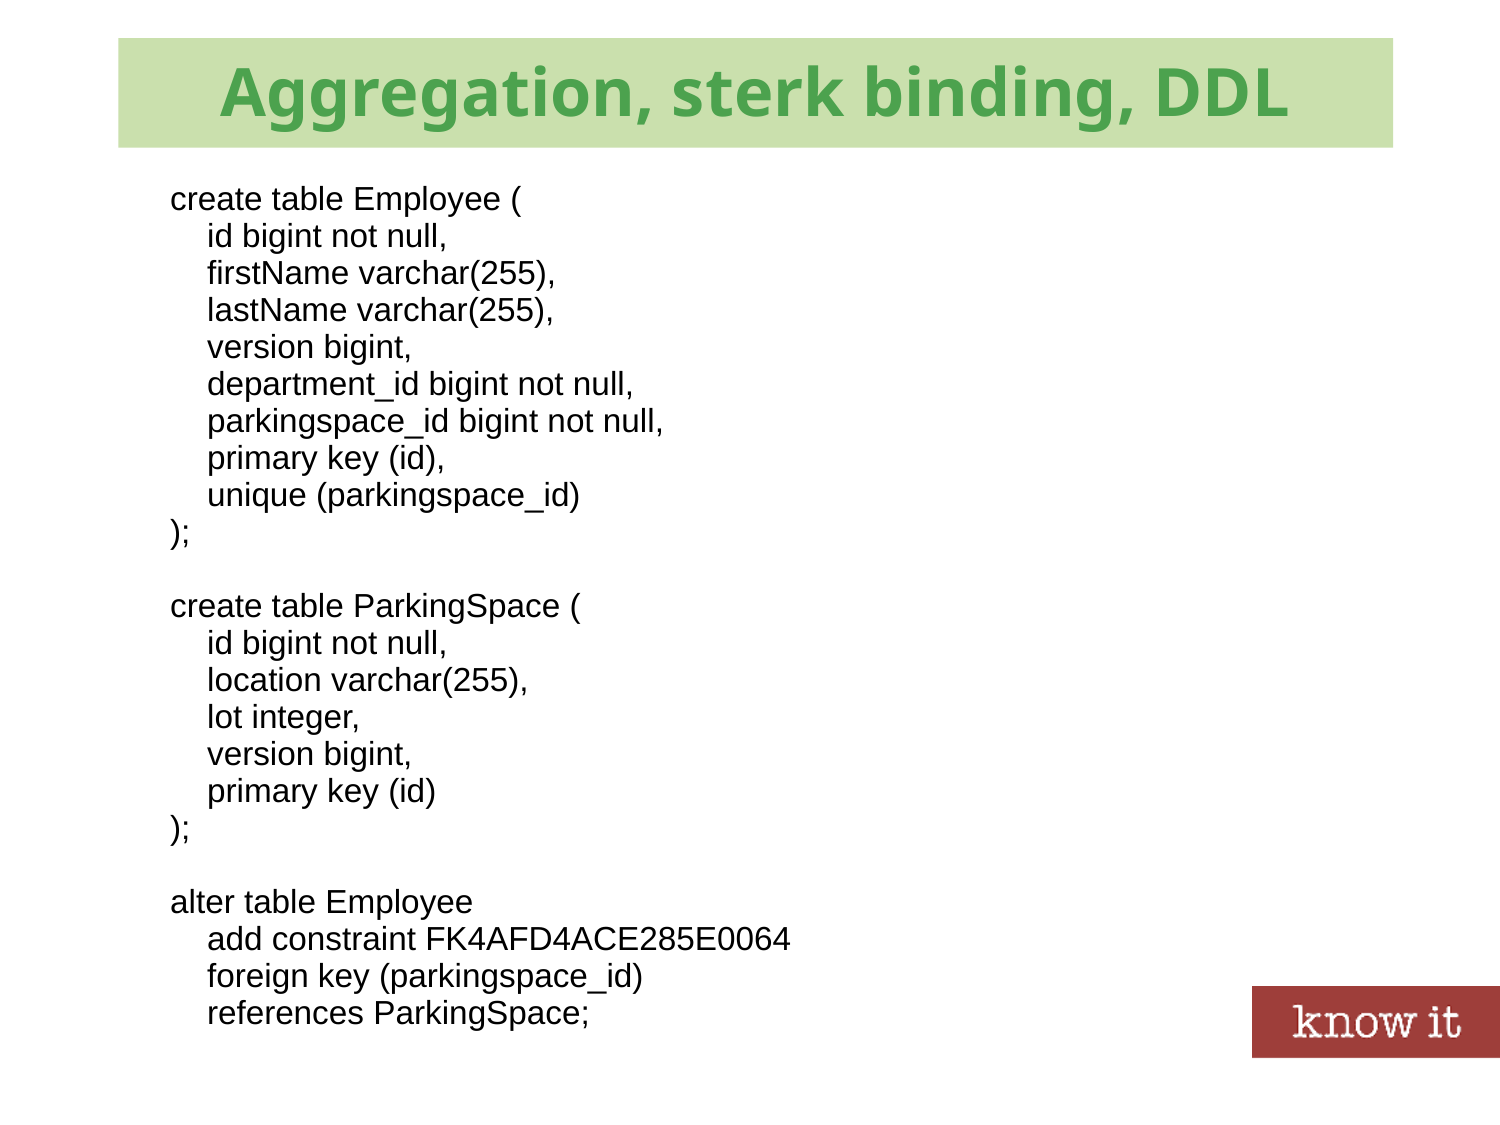

Aggregation, sterk binding, DDL
 create table Employee (
 id bigint not null,
 firstName varchar(255),
 lastName varchar(255),
 version bigint,
 department_id bigint not null,
 parkingspace_id bigint not null,
 primary key (id),
 unique (parkingspace_id)
 );
 create table ParkingSpace (
 id bigint not null,
 location varchar(255),
 lot integer,
 version bigint,
 primary key (id)
 );
 alter table Employee
 add constraint FK4AFD4ACE285E0064
 foreign key (parkingspace_id)
 references ParkingSpace;